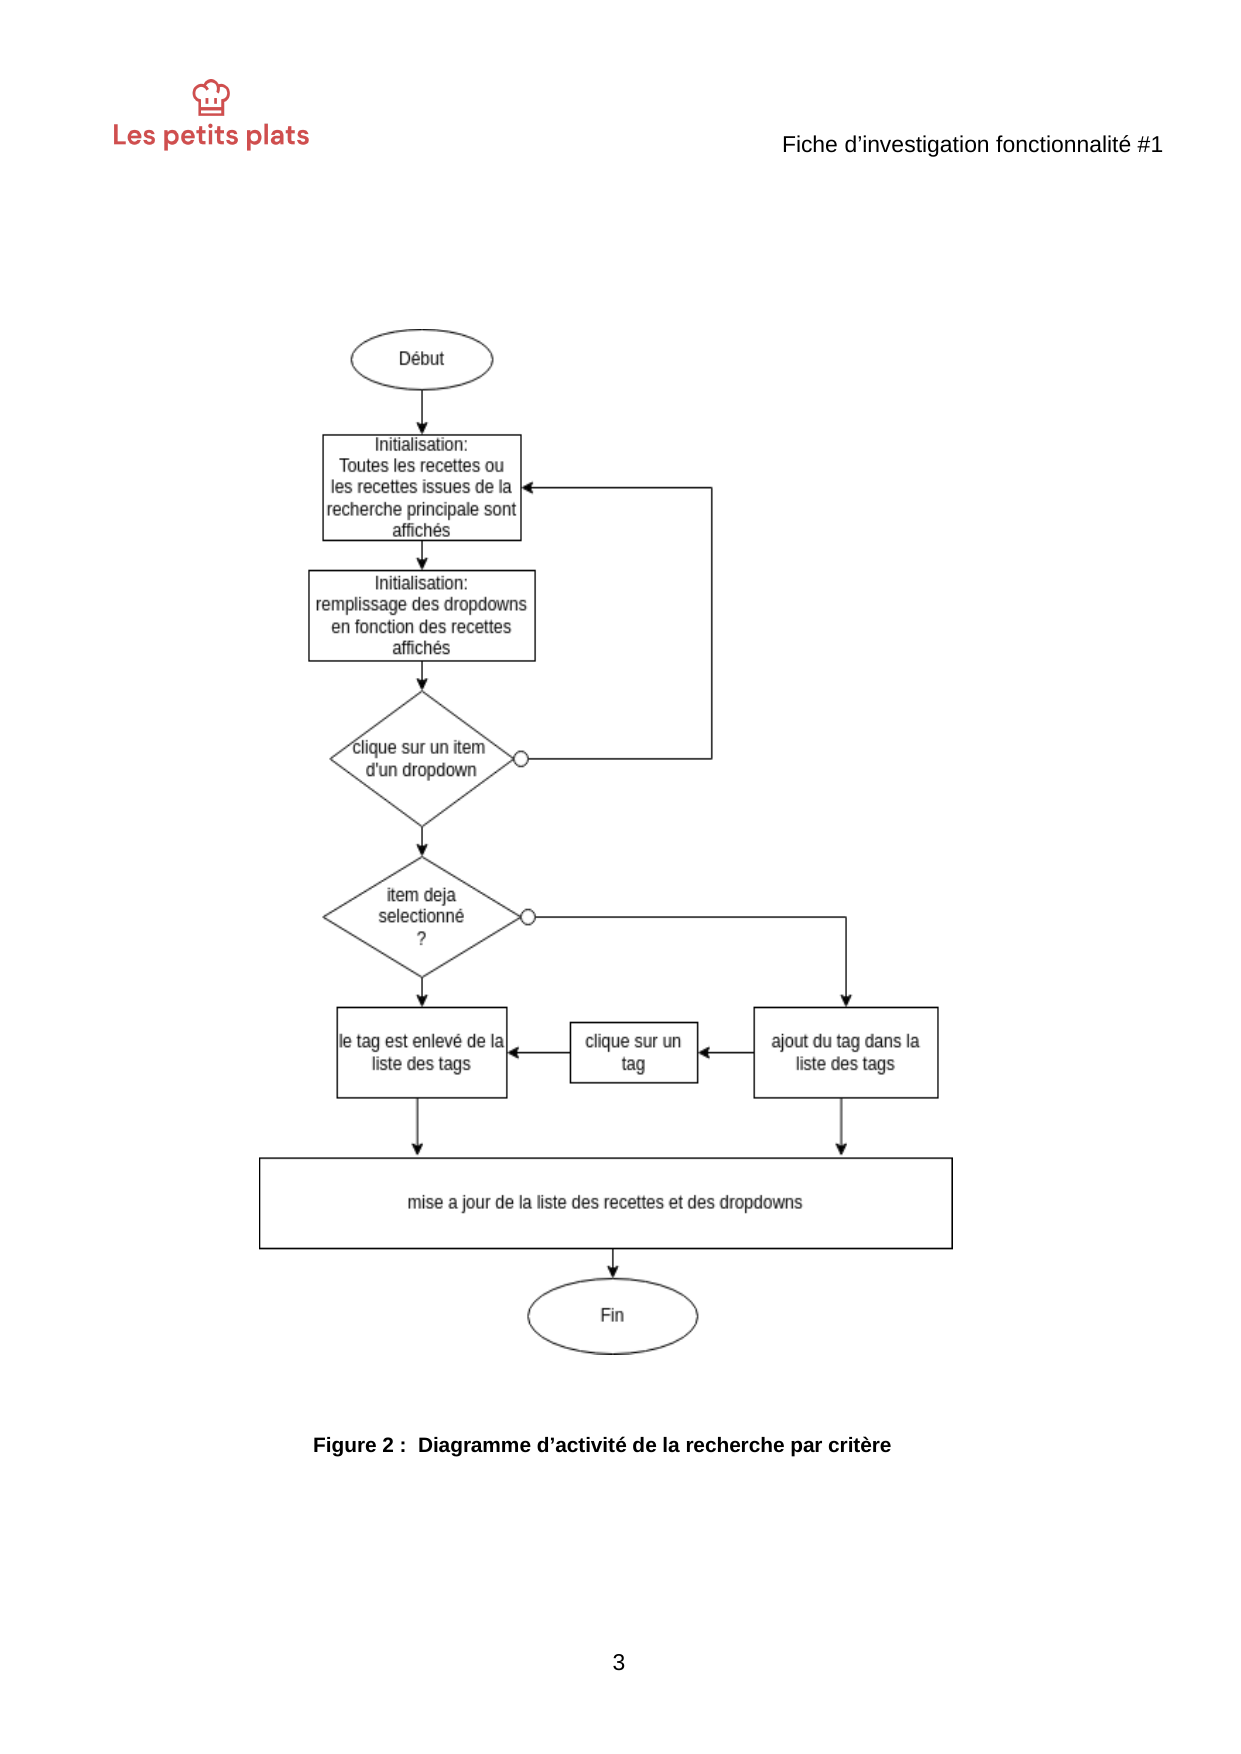

Fiche d’investigation fonctionnalité #1
Figure 2 : Diagramme d’activité de la recherche par critère
3